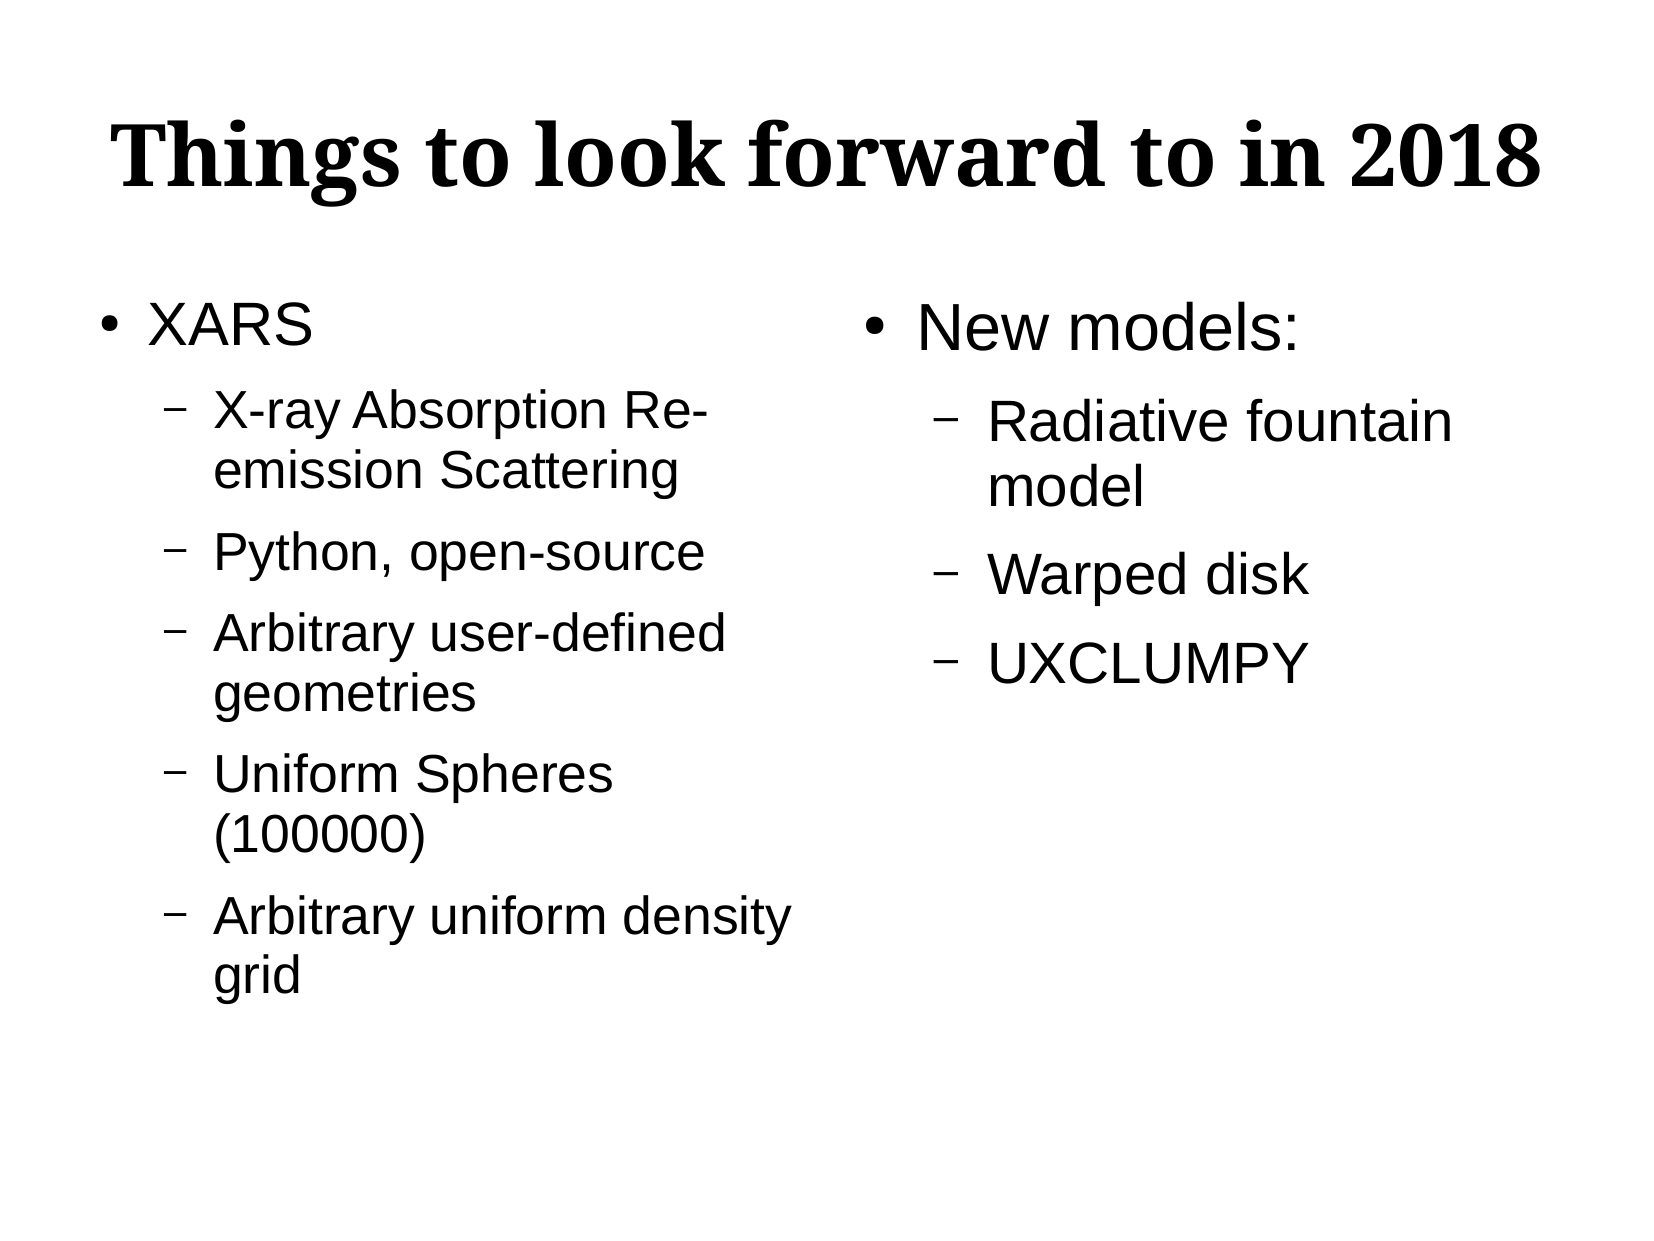

# Things to look forward to in 2018
XARS
X-ray Absorption Re-emission Scattering
Python, open-source
Arbitrary user-defined geometries
Uniform Spheres (100000)
Arbitrary uniform density grid
New models:
Radiative fountain model
Warped disk
UXCLUMPY